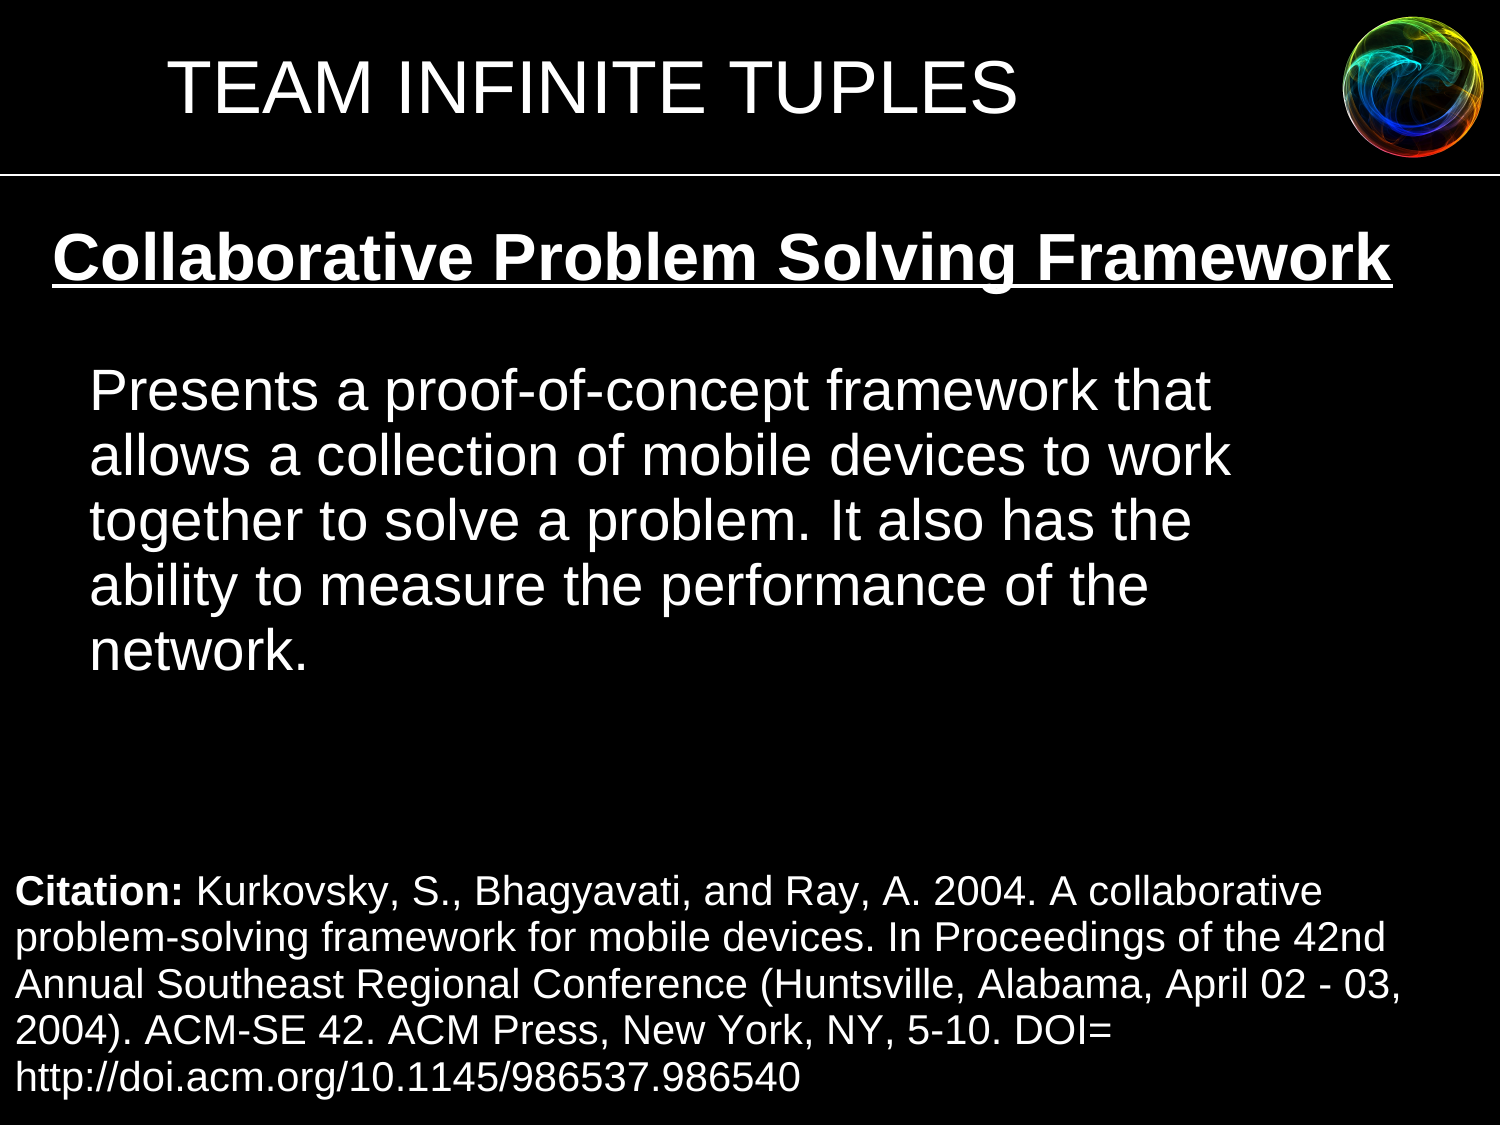

TEAM INFINITE TUPLES
Collaborative Problem Solving Framework
Presents a proof-of-concept framework that allows a collection of mobile devices to work together to solve a problem. It also has the ability to measure the performance of the network.
Citation: Kurkovsky, S., Bhagyavati, and Ray, A. 2004. A collaborative problem-solving framework for mobile devices. In Proceedings of the 42nd Annual Southeast Regional Conference (Huntsville, Alabama, April 02 - 03, 2004). ACM-SE 42. ACM Press, New York, NY, 5-10. DOI= http://doi.acm.org/10.1145/986537.986540